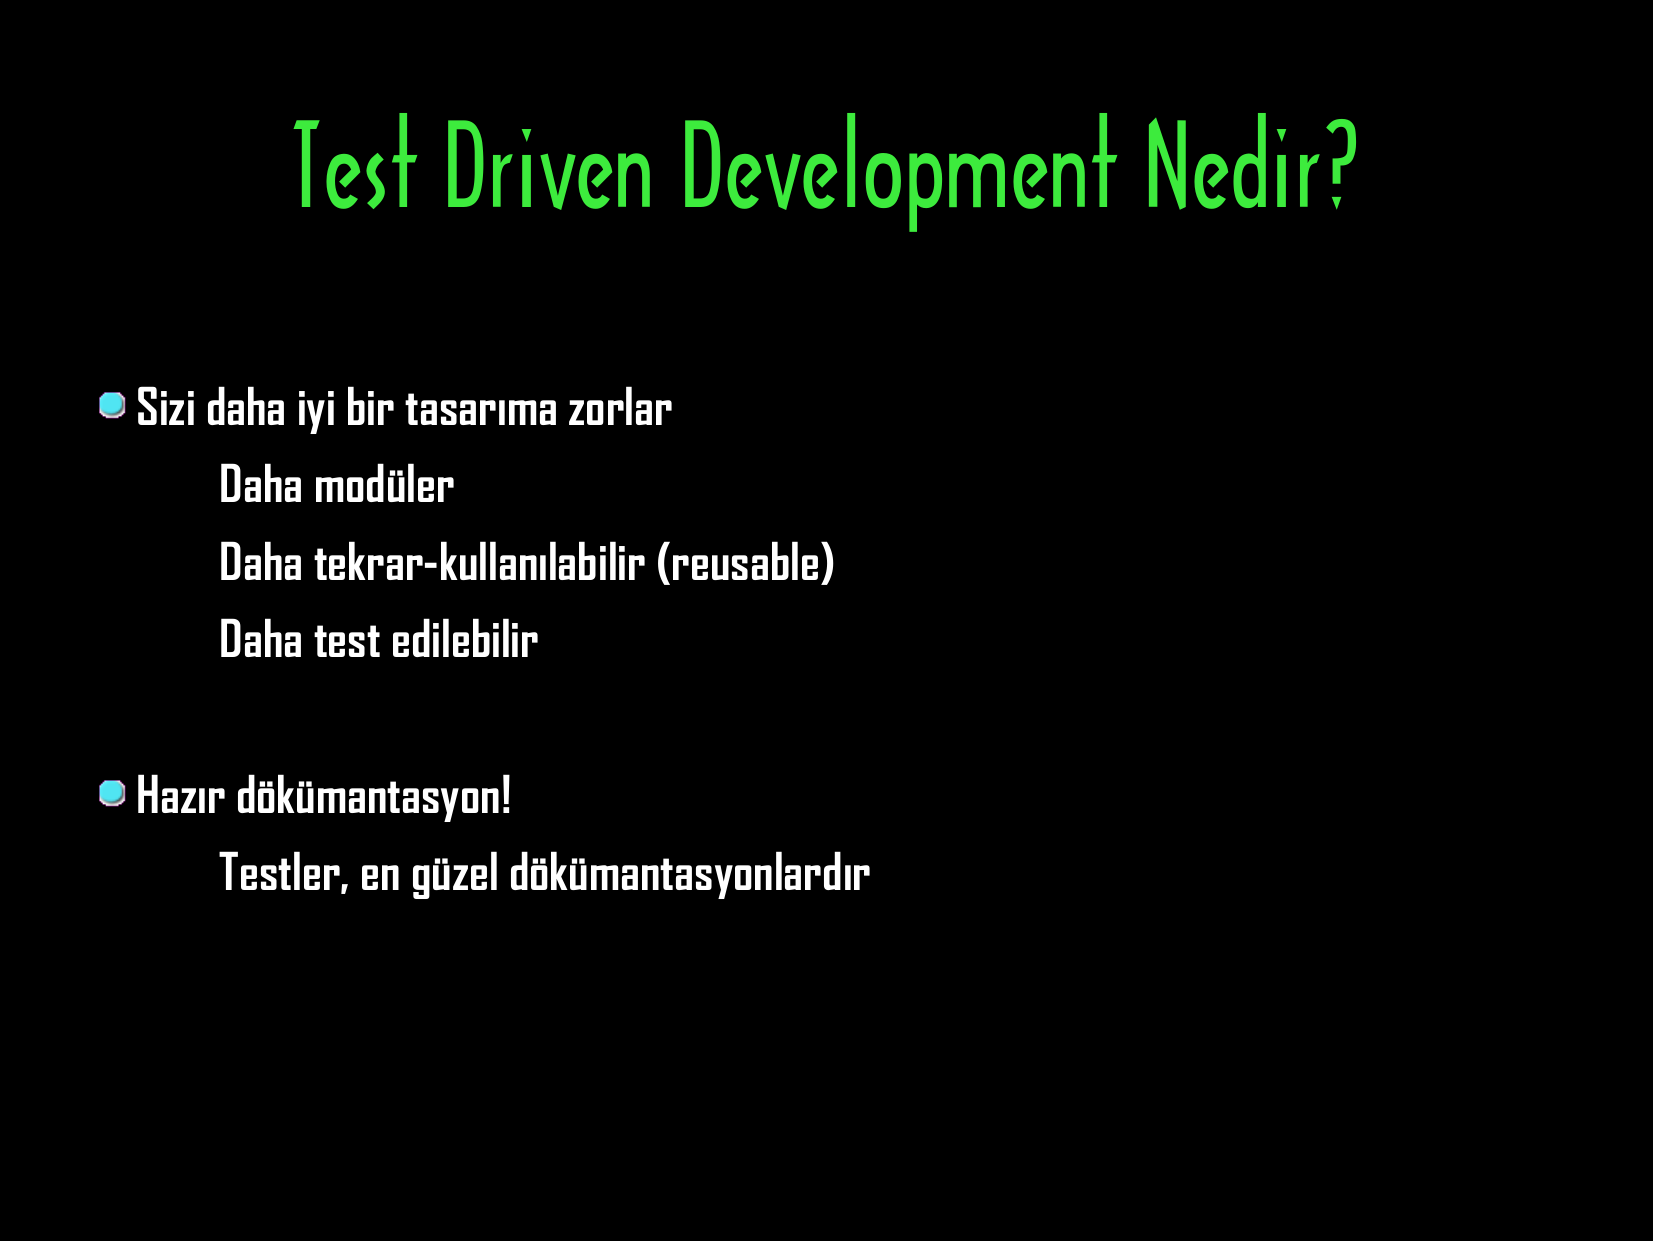

Test Driven Development Nedir?
 Sizi daha iyi bir tasarıma zorlar
Daha modüler
Daha tekrar-kullanılabilir (reusable)
Daha test edilebilir
 Hazır dökümantasyon!
Testler, en güzel dökümantasyonlardır